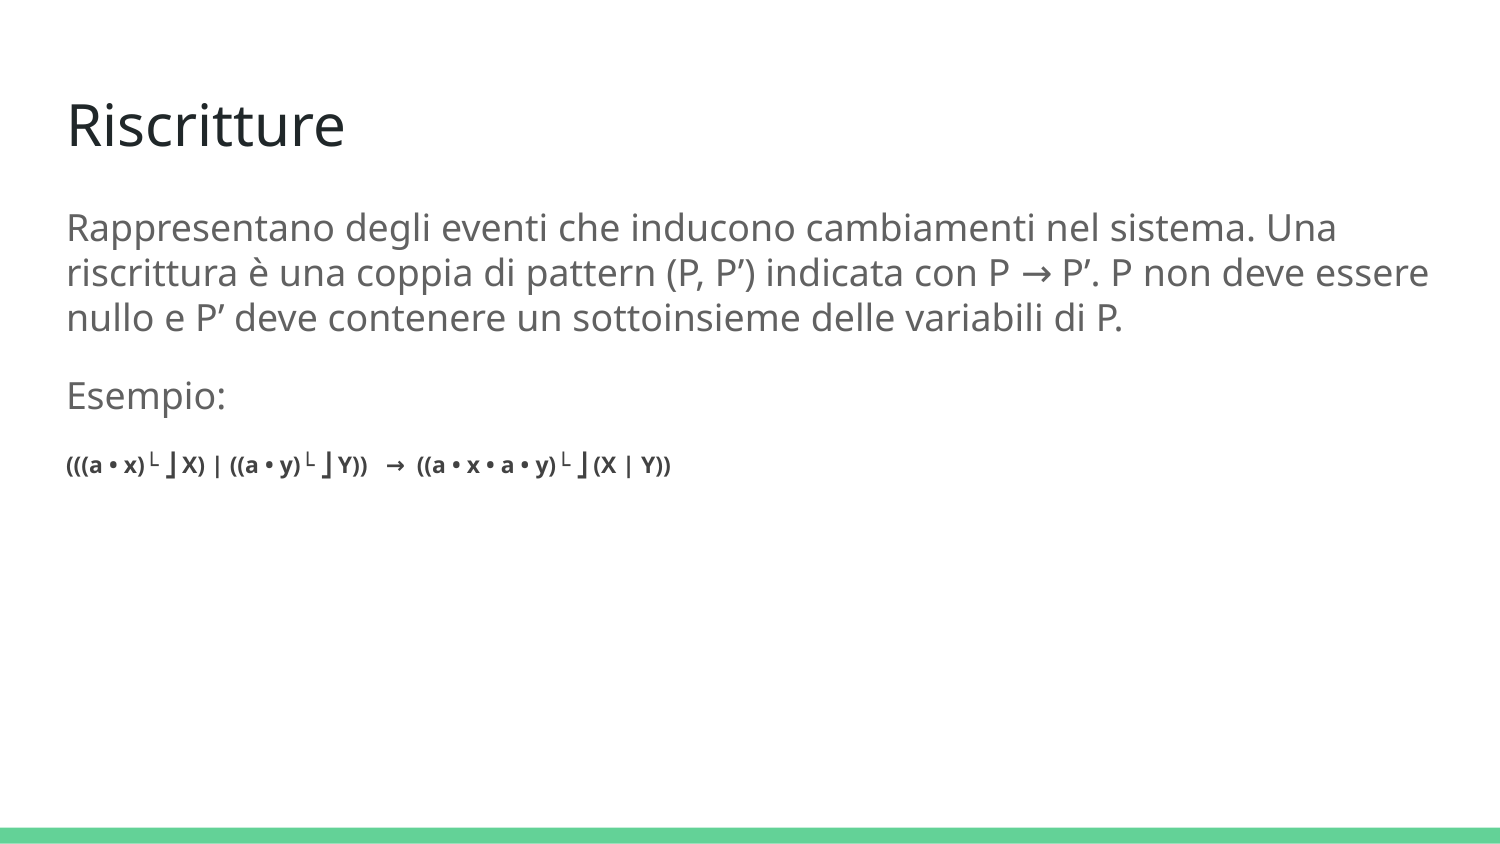

# Riscritture
Rappresentano degli eventi che inducono cambiamenti nel sistema. Una riscrittura è una coppia di pattern (P, P’) indicata con P → P’. P non deve essere nullo e P’ deve contenere un sottoinsieme delle variabili di P.
Esempio:
(((a • x)└ ⎦ X) | ((a • y)└ ⎦ Y)) → ((a • x • a • y)└ ⎦ (X | Y))